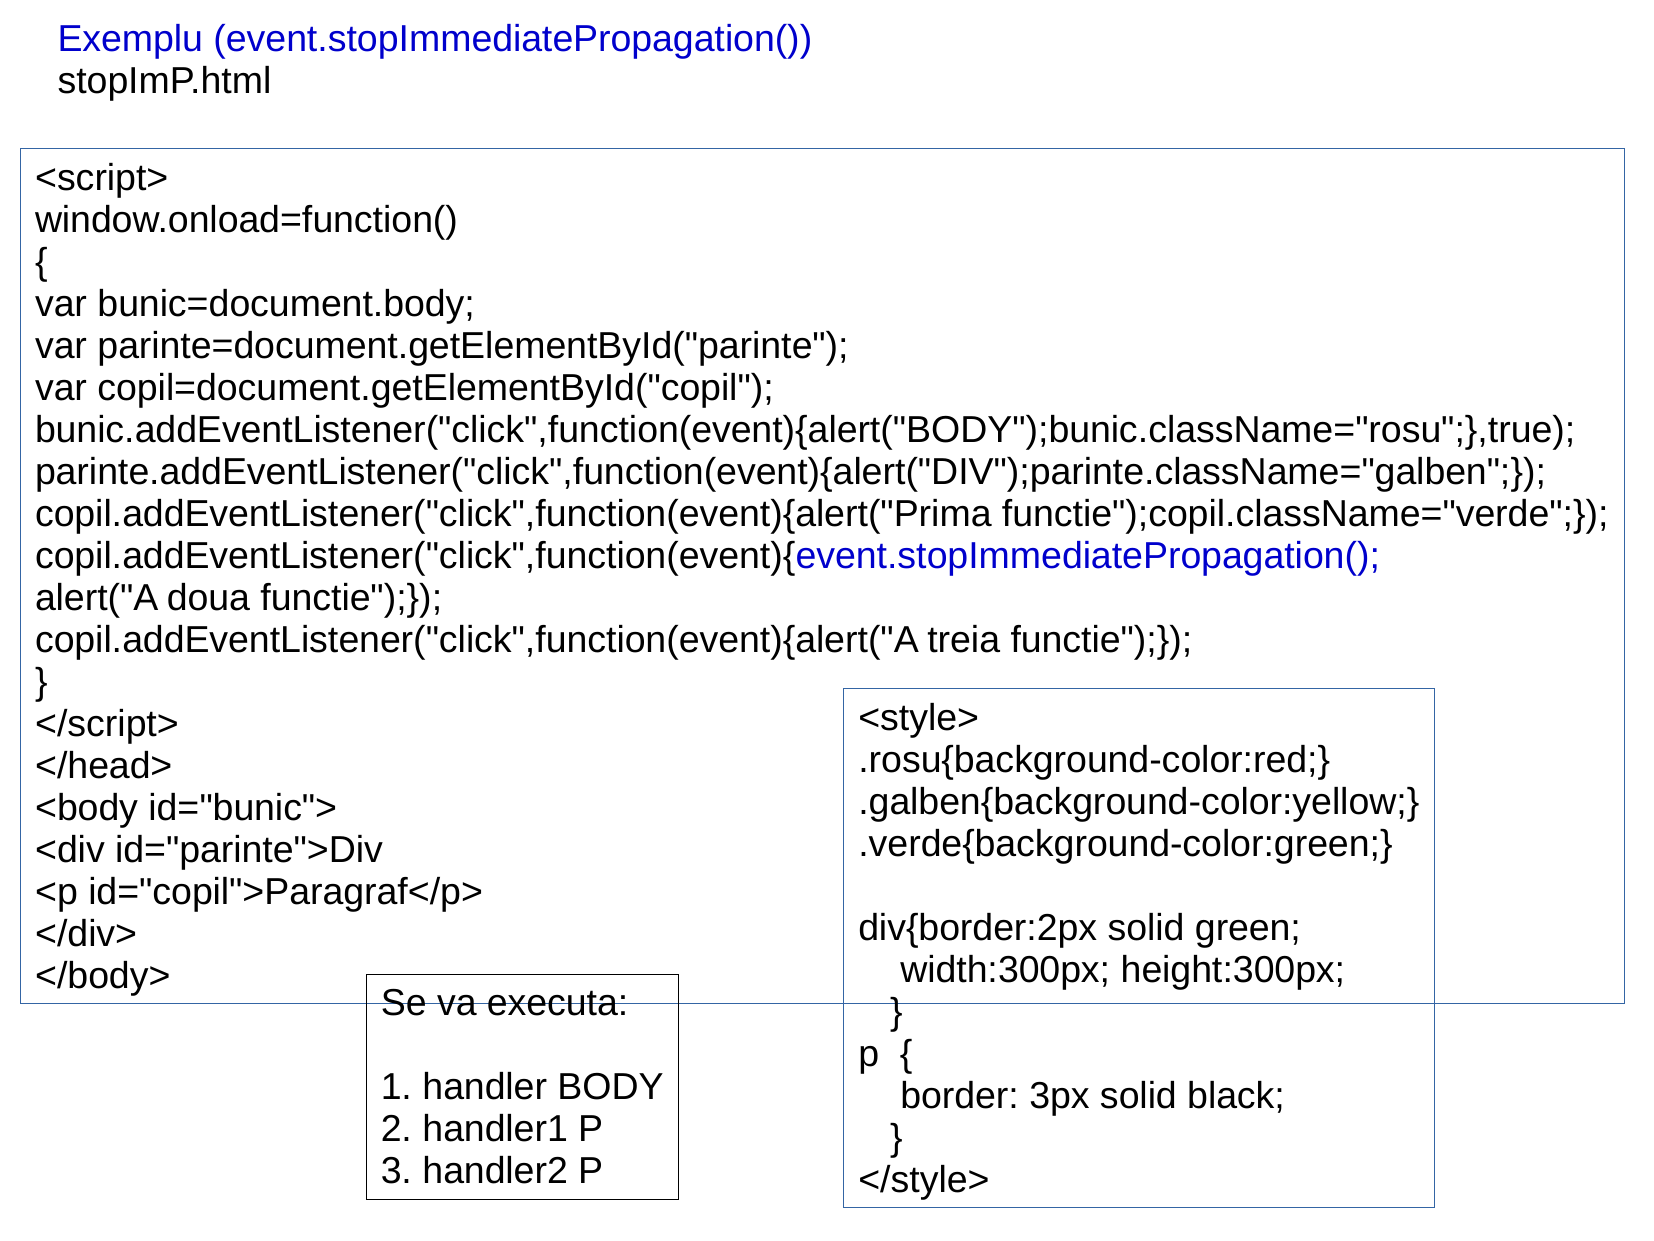

Exemplu (event.stopImmediatePropagation())
stopImP.html
<script>
window.onload=function()
{
var bunic=document.body;
var parinte=document.getElementById("parinte");
var copil=document.getElementById("copil");
bunic.addEventListener("click",function(event){alert("BODY");bunic.className="rosu";},true);
parinte.addEventListener("click",function(event){alert("DIV");parinte.className="galben";});
copil.addEventListener("click",function(event){alert("Prima functie");copil.className="verde";}); copil.addEventListener("click",function(event){event.stopImmediatePropagation();
alert("A doua functie");});
copil.addEventListener("click",function(event){alert("A treia functie");});
}
</script>
</head>
<body id="bunic">
<div id="parinte">Div
<p id="copil">Paragraf</p>
</div>
</body>
<style>
.rosu{background-color:red;}
.galben{background-color:yellow;}
.verde{background-color:green;}
div{border:2px solid green;
 width:300px; height:300px;
 }
p {
 border: 3px solid black;
 }
</style>
Se va executa:
1. handler BODY
2. handler1 P
3. handler2 P